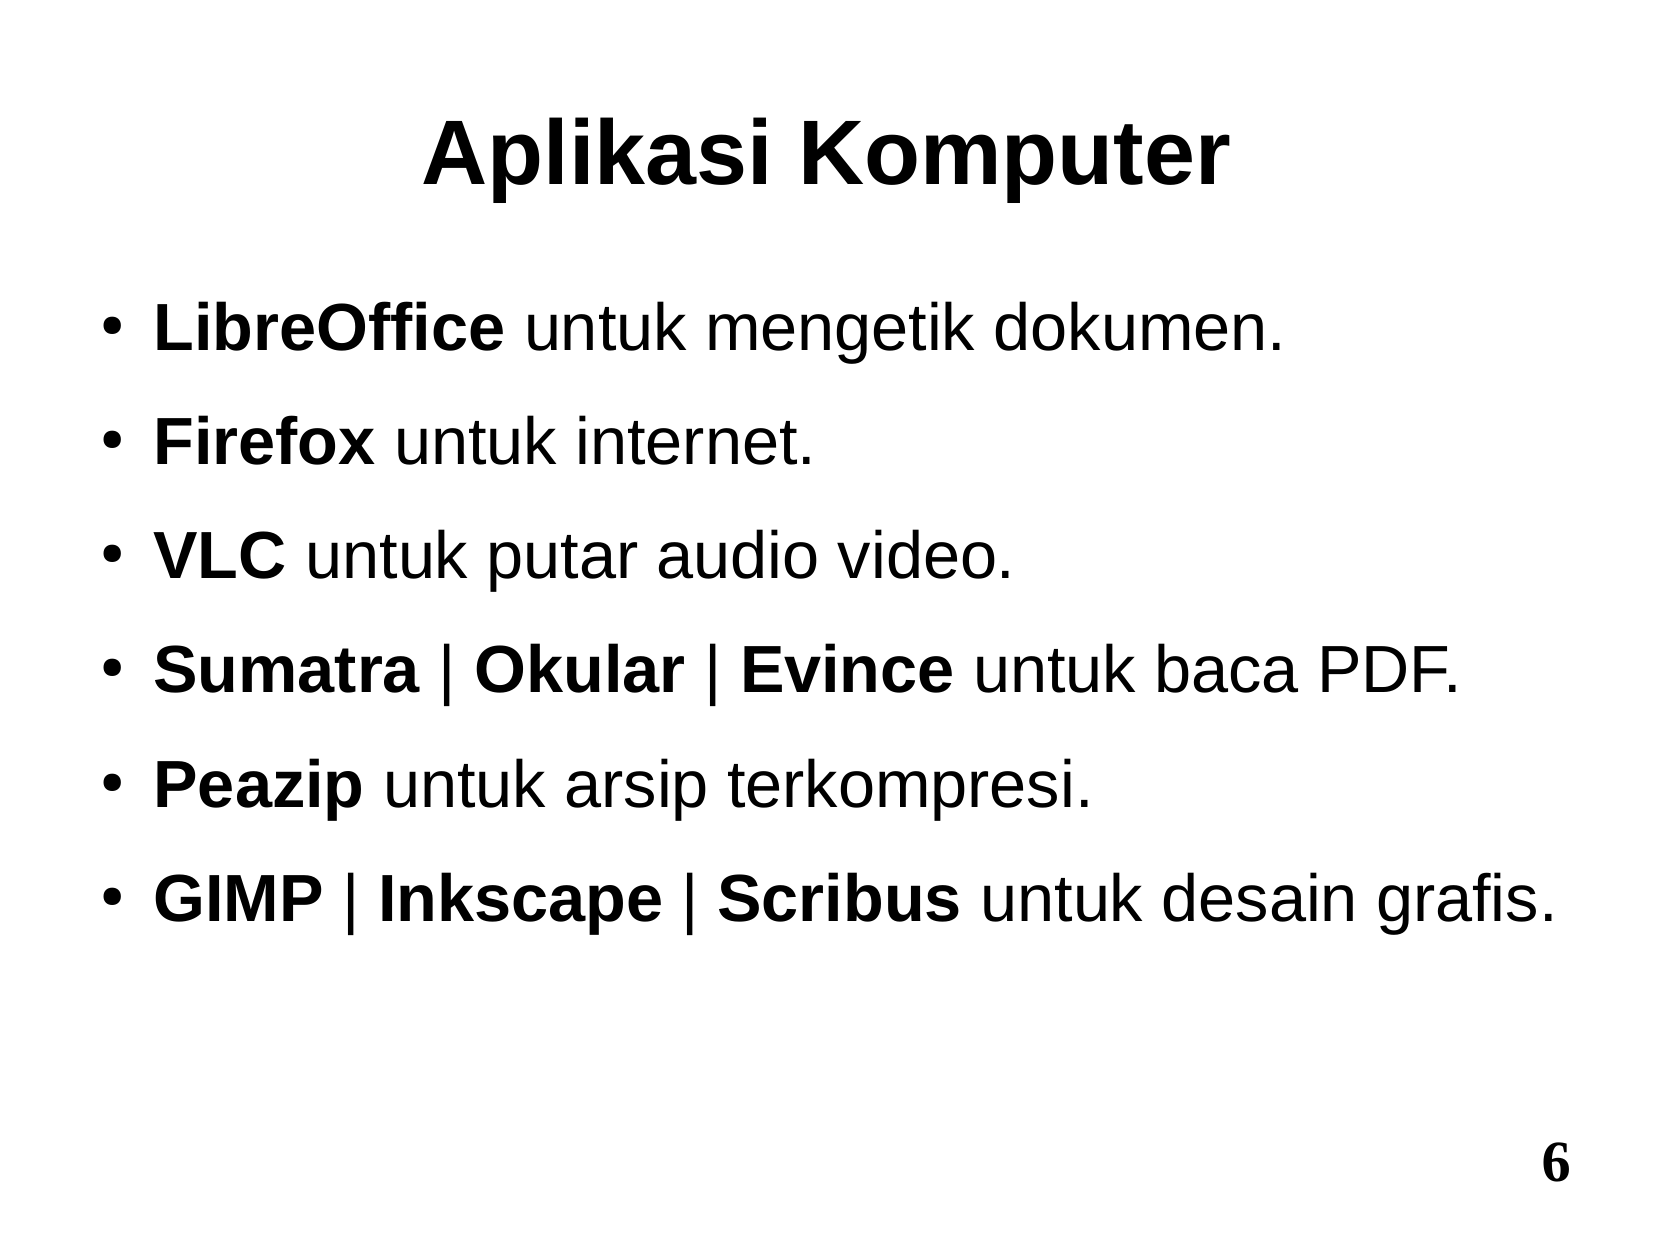

# Aplikasi Komputer
LibreOffice untuk mengetik dokumen.
Firefox untuk internet.
VLC untuk putar audio video.
Sumatra | Okular | Evince untuk baca PDF.
Peazip untuk arsip terkompresi.
GIMP | Inkscape | Scribus untuk desain grafis.
6